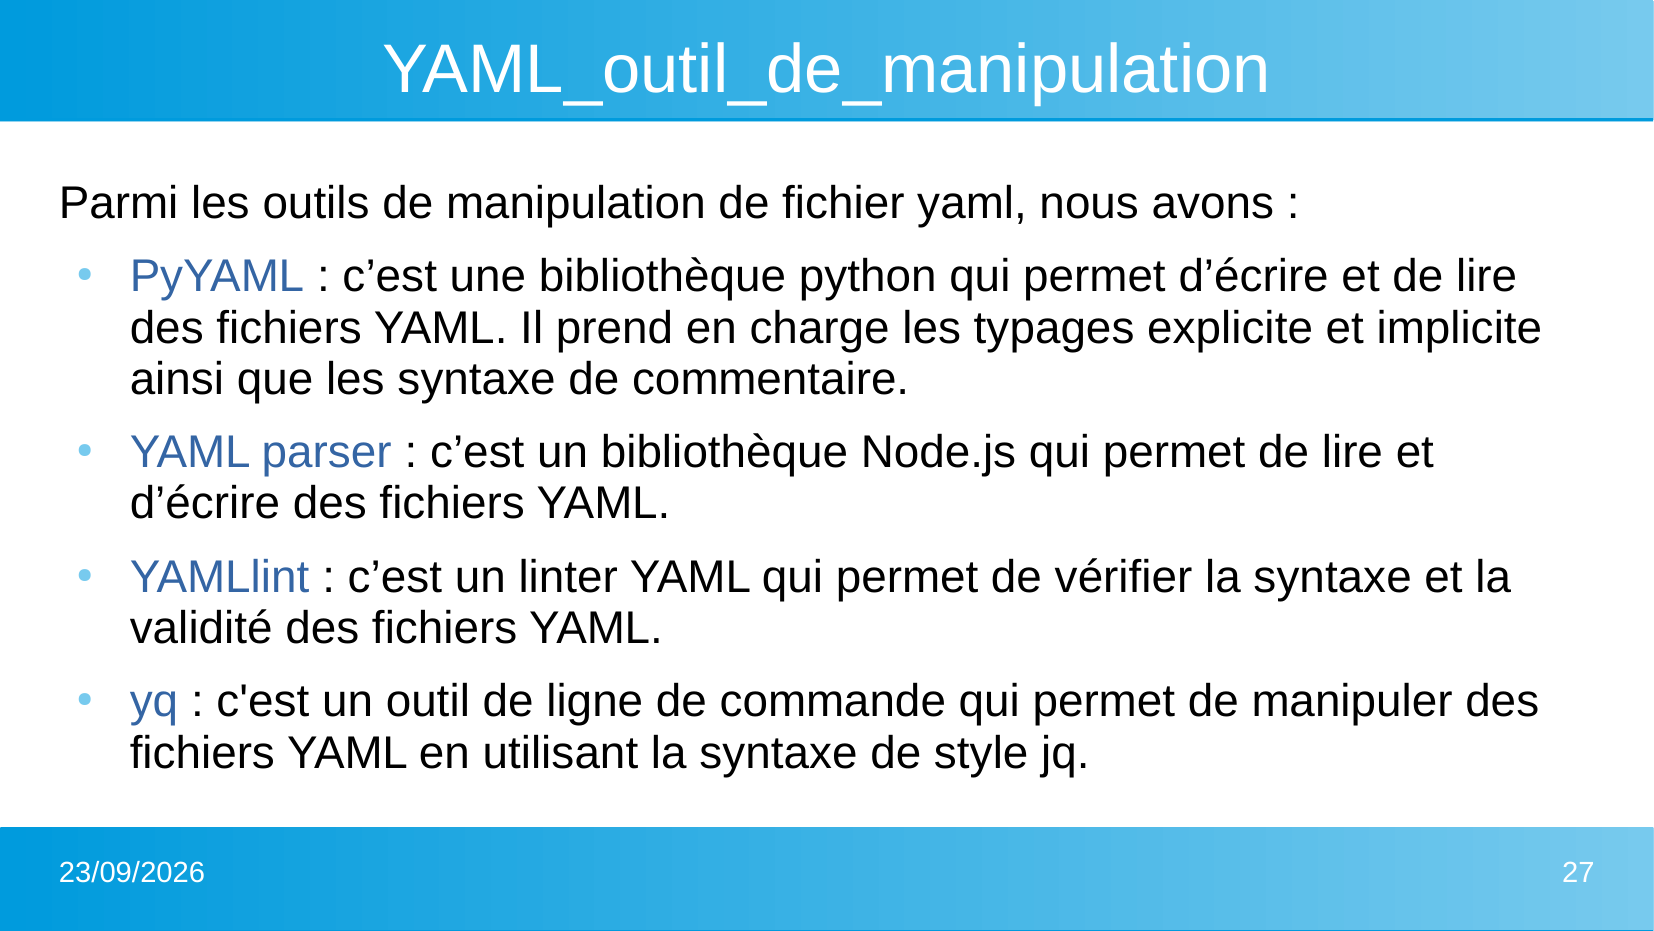

# YAML_outil_de_manipulation
Parmi les outils de manipulation de fichier yaml, nous avons :
PyYAML : c’est une bibliothèque python qui permet d’écrire et de lire des fichiers YAML. Il prend en charge les typages explicite et implicite ainsi que les syntaxe de commentaire.
YAML parser : c’est un bibliothèque Node.js qui permet de lire et d’écrire des fichiers YAML.
YAMLlint : c’est un linter YAML qui permet de vérifier la syntaxe et la validité des fichiers YAML.
yq : c'est un outil de ligne de commande qui permet de manipuler des fichiers YAML en utilisant la syntaxe de style jq.
27